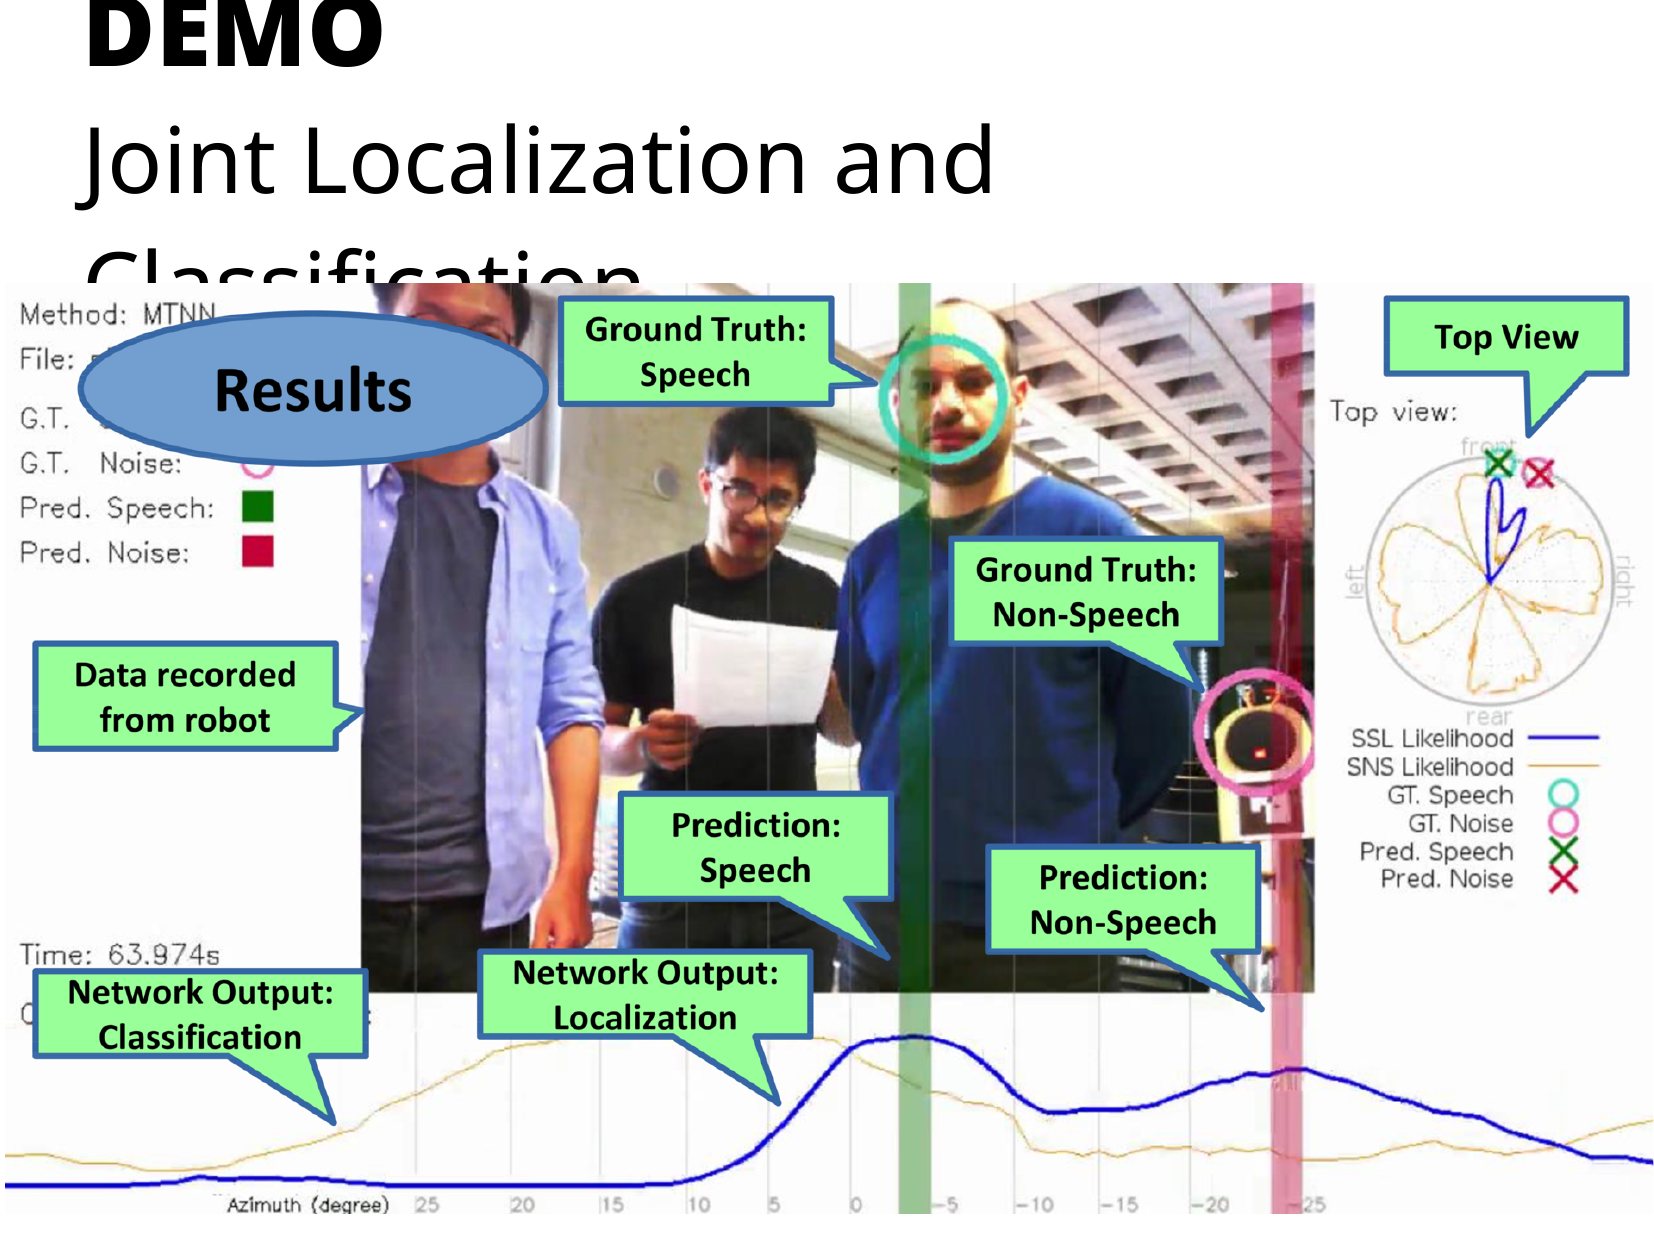

# DEMO Joint Localization and Classification
53